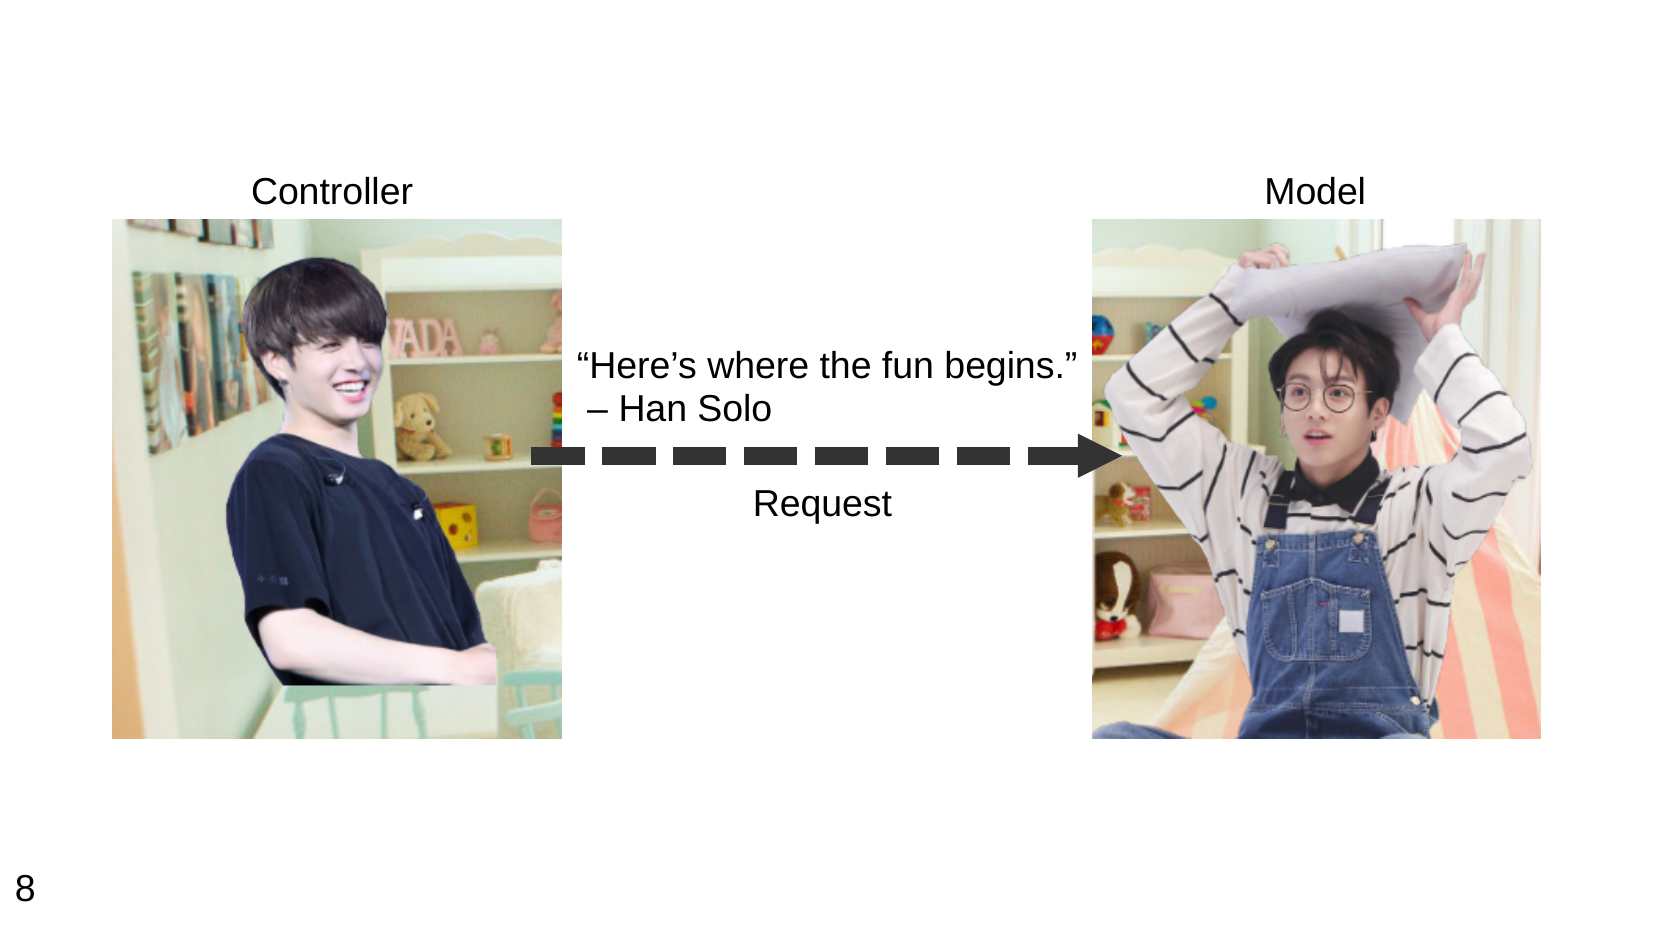

Controller
Model
“Here’s where the fun begins.”
 – Han Solo
Request